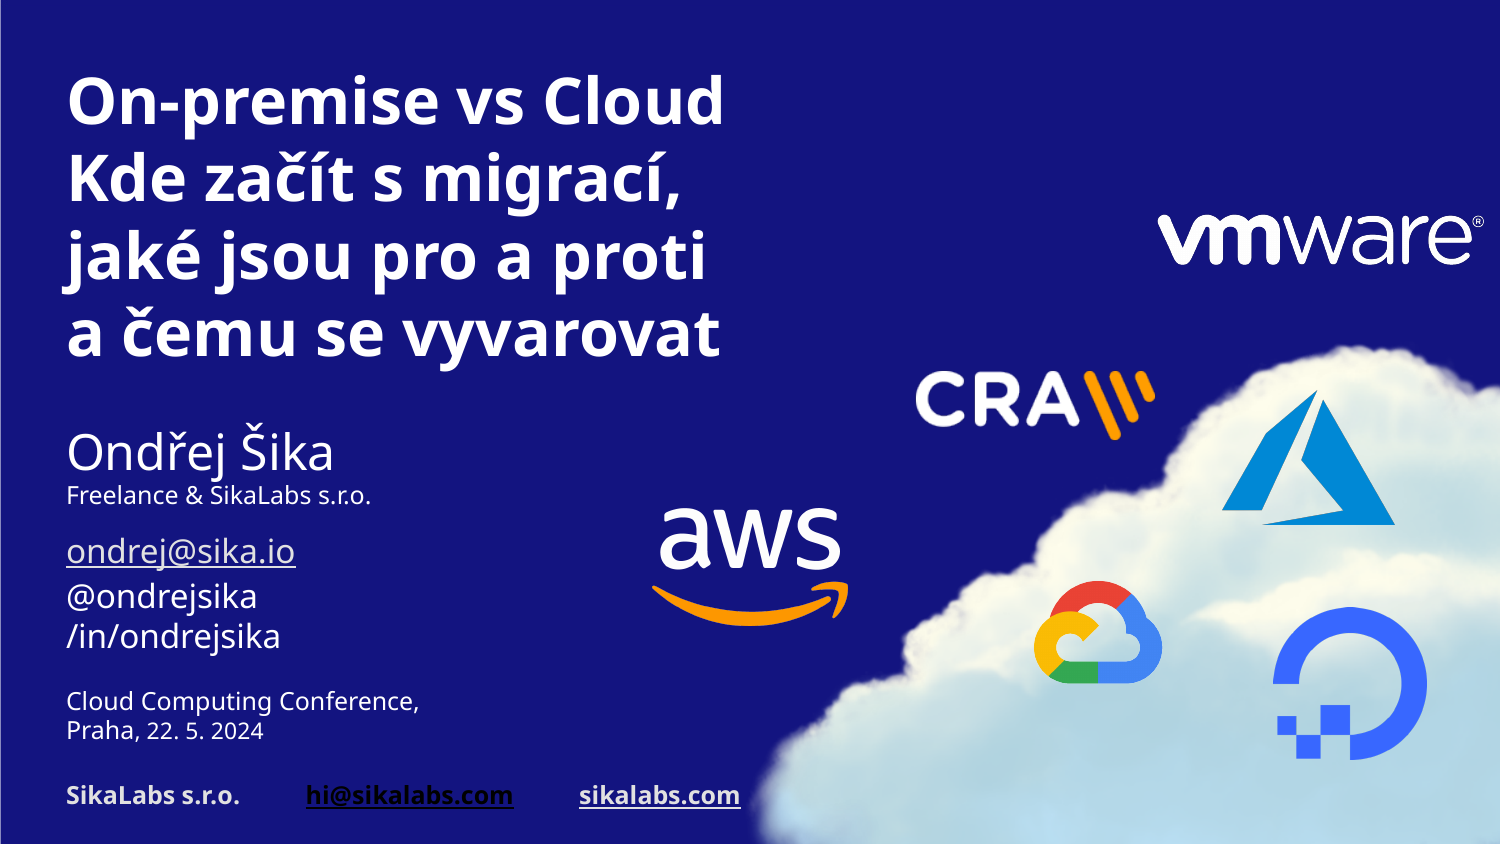

On-premise vs Cloud
Kde začít s migrací,
jaké jsou pro a proti
a čemu se vyvarovat
# Ondřej Šika
Freelance & SikaLabs s.r.o.
ondrej@sika.io
@ondrejsika
/in/ondrejsika
Cloud Computing Conference,
Praha, 22. 5. 2024